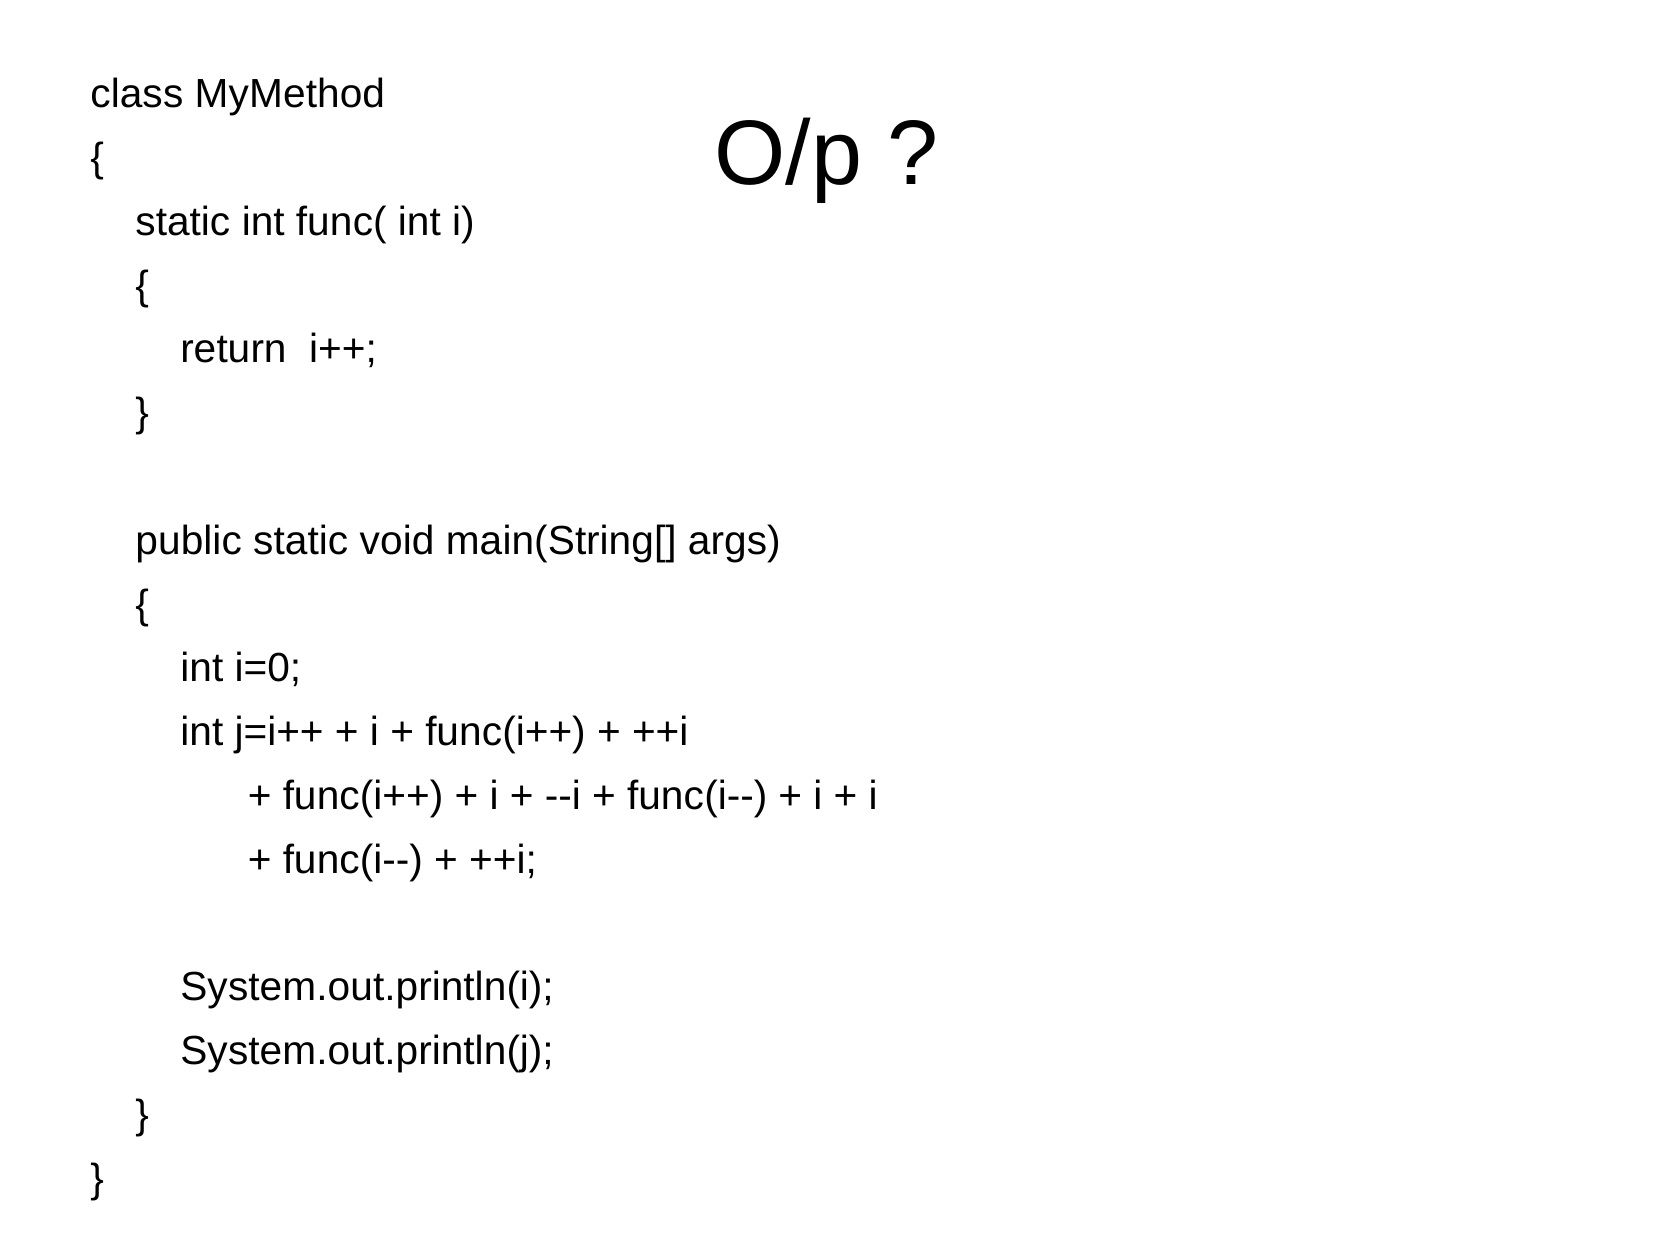

# O/p ?
class MyMethod
{
 static int func( int i)
 {
 return i++;
 }
 public static void main(String[] args)
 {
 int i=0;
 int j=i++ + i + func(i++) + ++i
 + func(i++) + i + --i + func(i--) + i + i
 + func(i--) + ++i;
 System.out.println(i);
 System.out.println(j);
 }
}